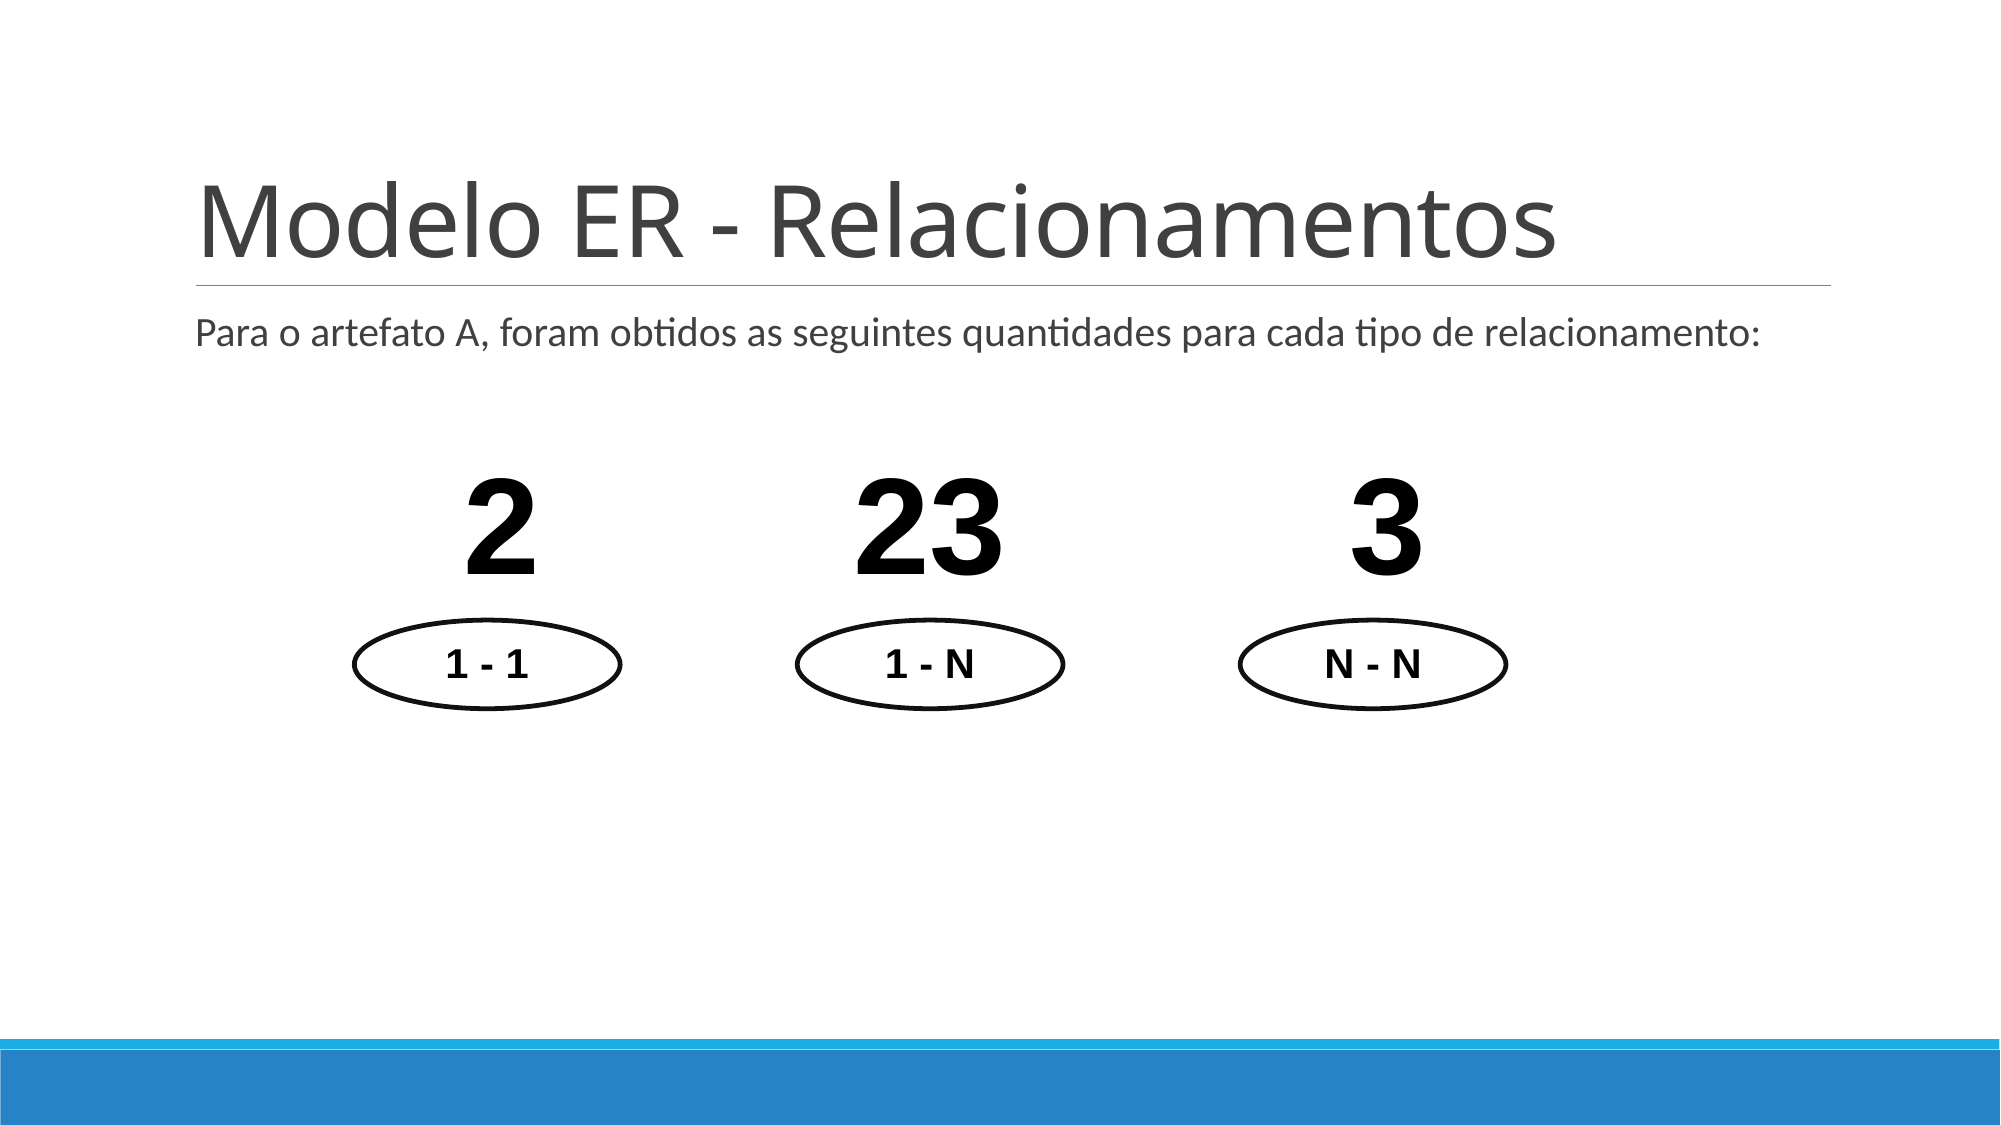

# Modelo ER - Relacionamentos
Para o artefato A, foram obtidos as seguintes quantidades para cada tipo de relacionamento:
2
23
3
1 - 1
1 - N
N - N